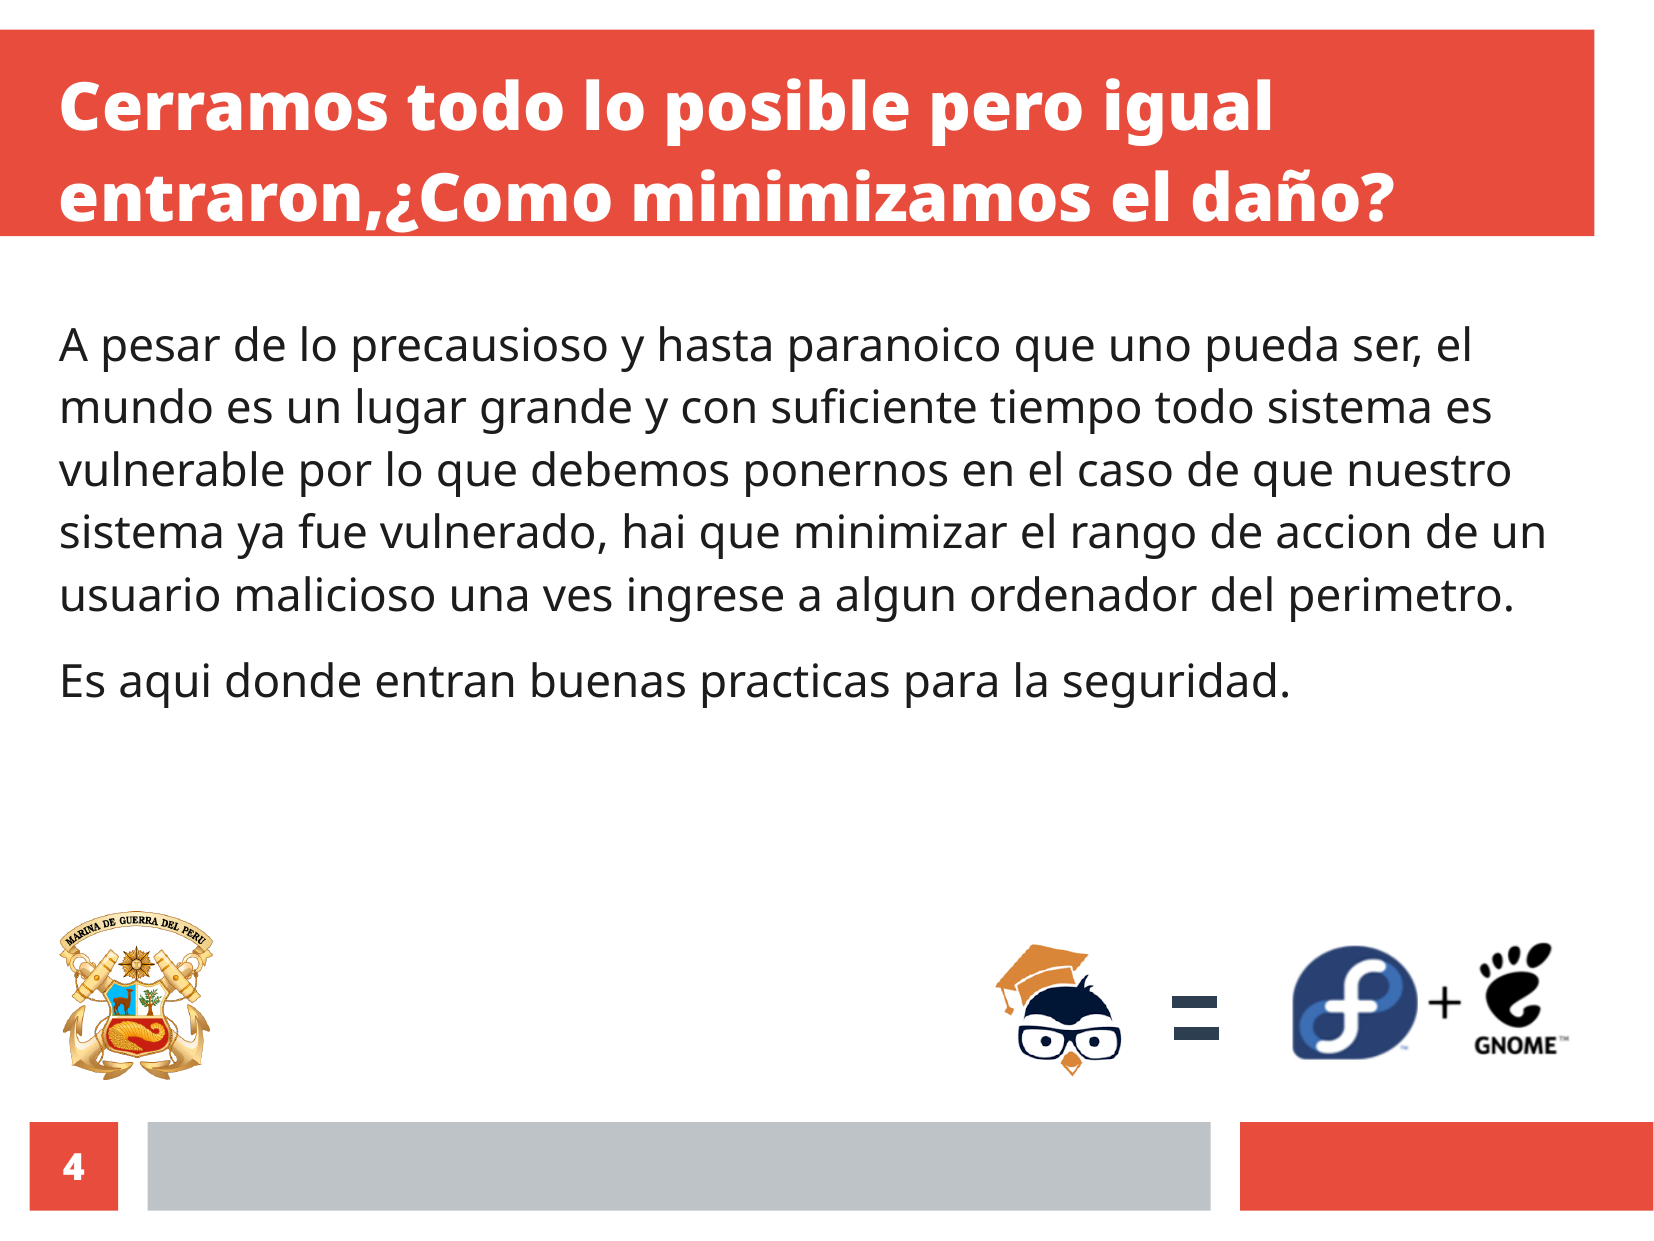

# Cerramos todo lo posible pero igual entraron,¿Como minimizamos el daño?
A pesar de lo precausioso y hasta paranoico que uno pueda ser, el mundo es un lugar grande y con suficiente tiempo todo sistema es vulnerable por lo que debemos ponernos en el caso de que nuestro sistema ya fue vulnerado, hai que minimizar el rango de accion de un usuario malicioso una ves ingrese a algun ordenador del perimetro.
Es aqui donde entran buenas practicas para la seguridad.
4